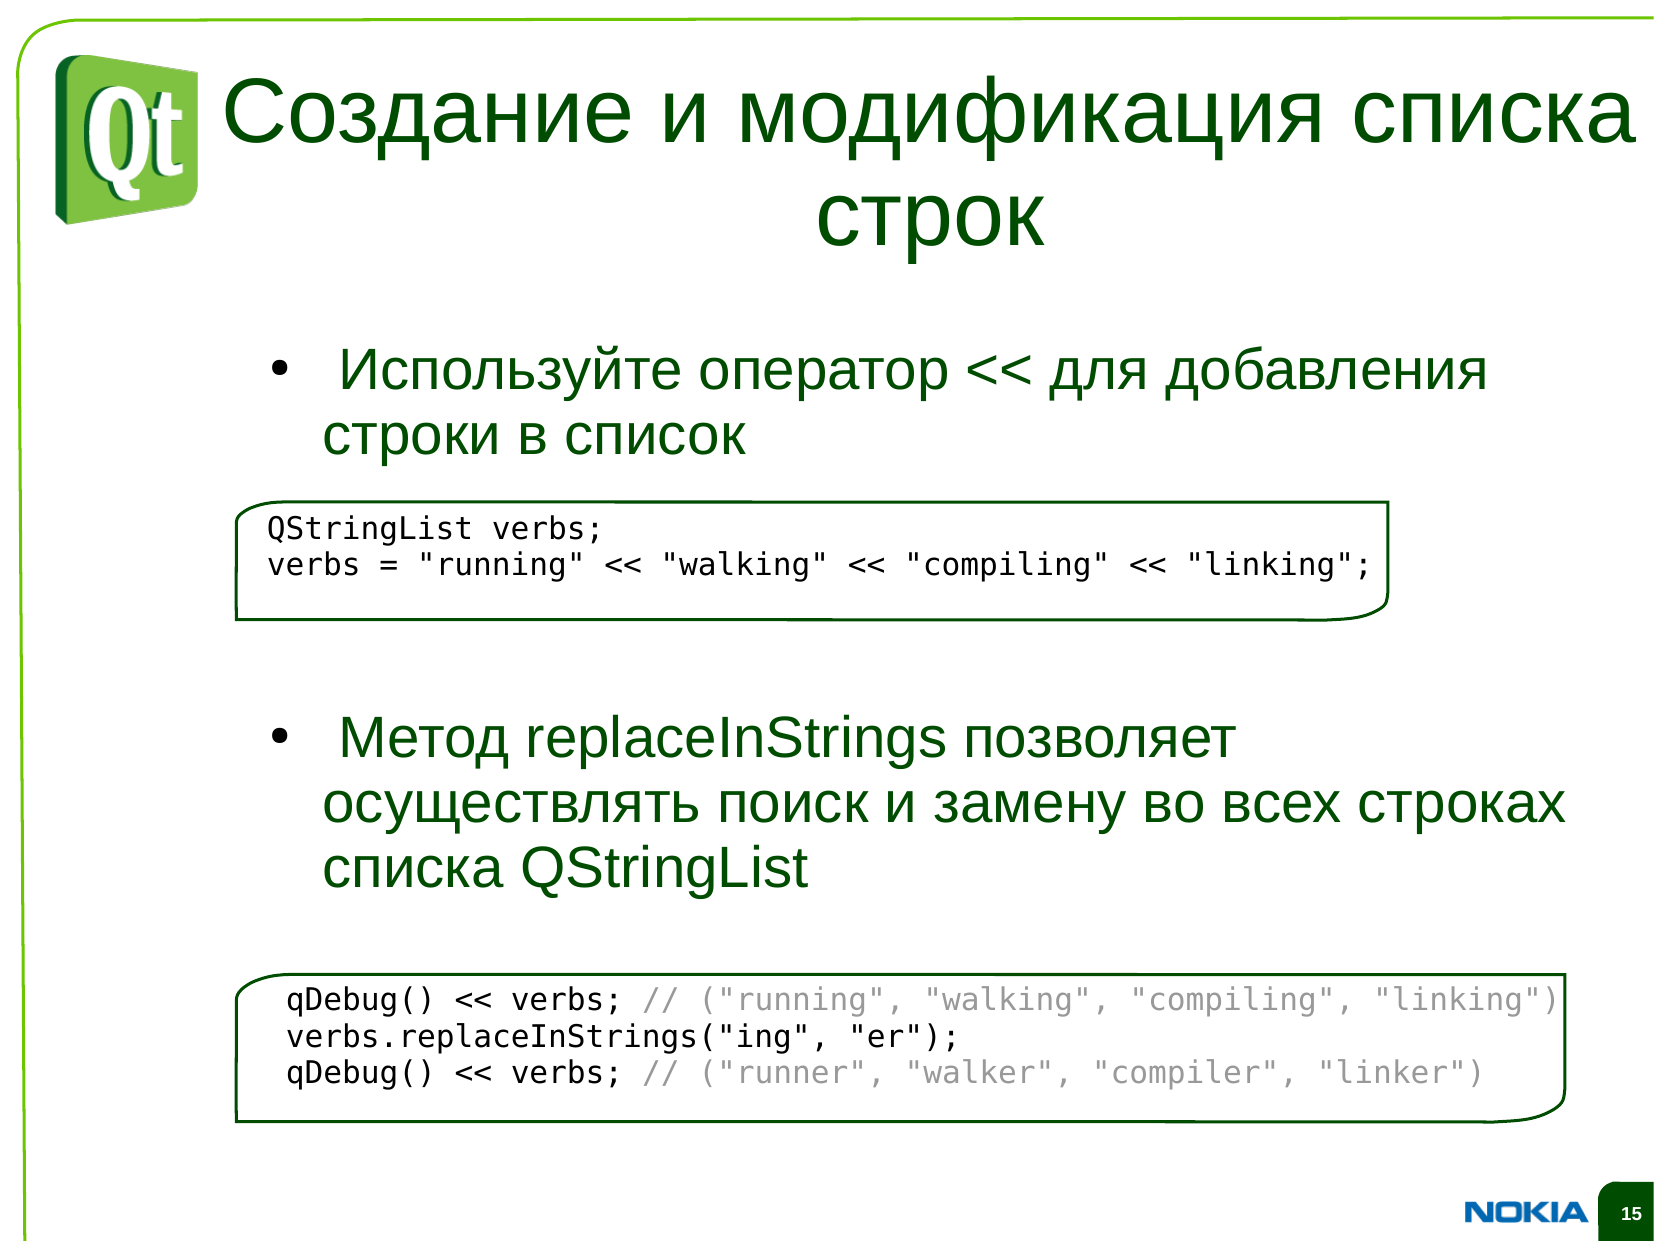

# Создание и модификация списка строк
 Используйте оператор << для добавления строки в список
 Метод replaceInStrings позволяет осуществлять поиск и замену во всех строках списка QStringList
 QStringList verbs;
 verbs = "running" << "walking" << "compiling" << "linking";
 qDebug() << verbs; // ("running", "walking", "compiling", "linking")
 verbs.replaceInStrings("ing", "er");
 qDebug() << verbs; // ("runner", "walker", "compiler", "linker")